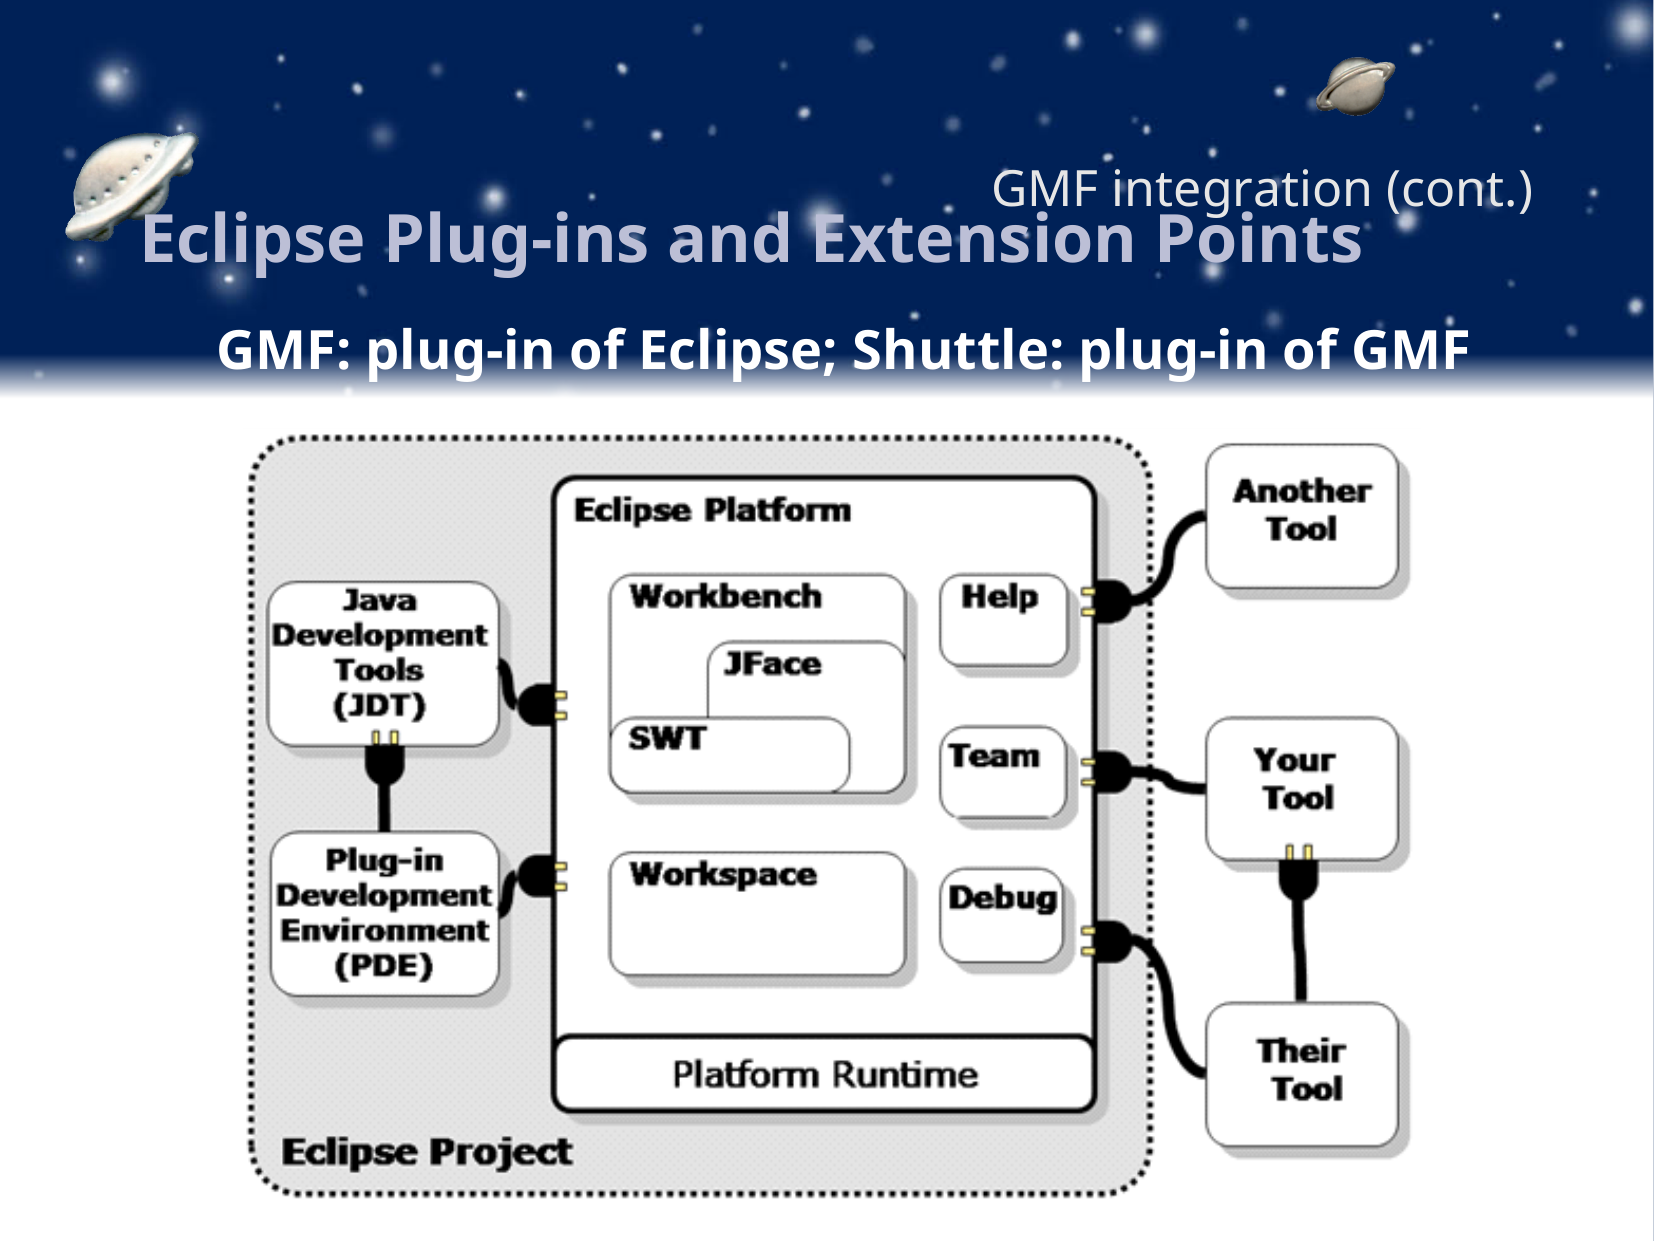

# GMF integration (cont.)
Eclipse Plug-ins and Extension Points
GMF: plug-in of Eclipse; Shuttle: plug-in of GMF